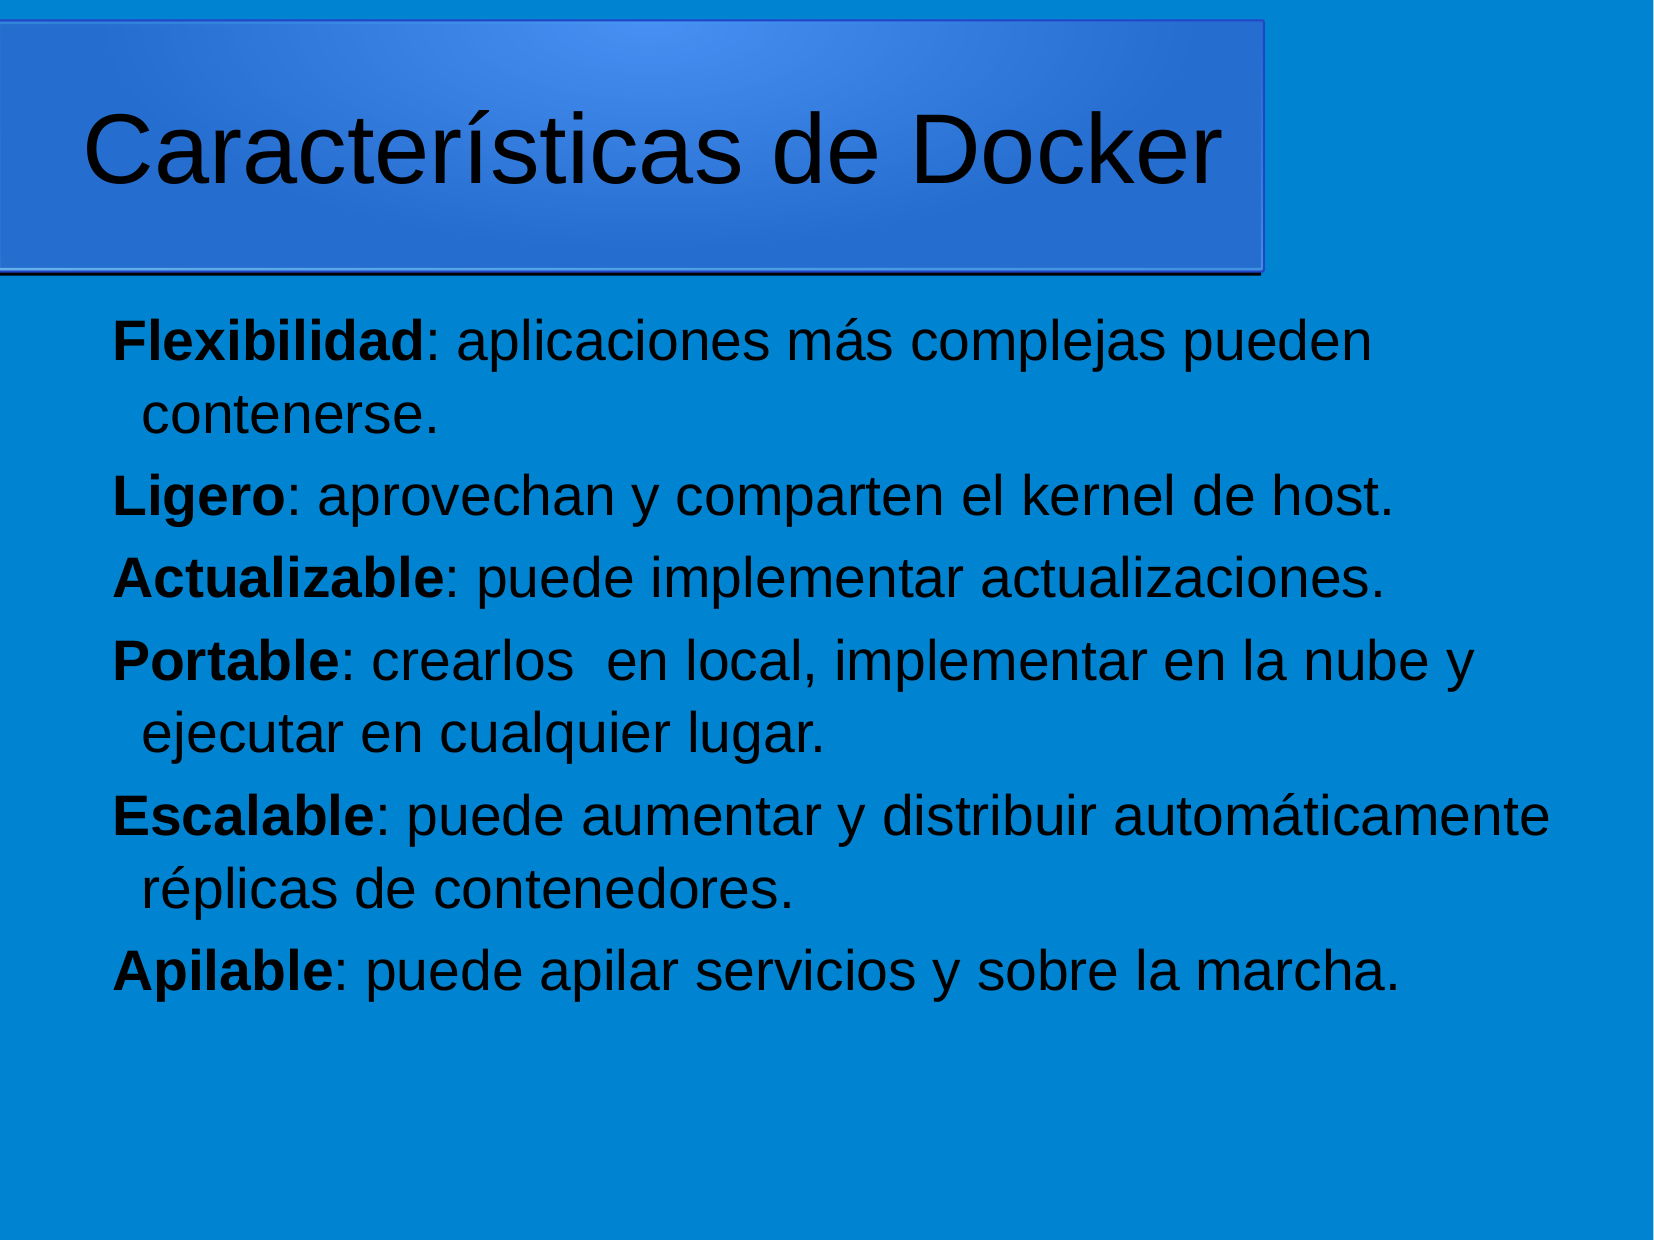

# Características de Docker
Flexibilidad: aplicaciones más complejas pueden contenerse.
Ligero: aprovechan y comparten el kernel de host.
Actualizable: puede implementar actualizaciones.
Portable: crearlos en local, implementar en la nube y ejecutar en cualquier lugar.
Escalable: puede aumentar y distribuir automáticamente réplicas de contenedores.
Apilable: puede apilar servicios y sobre la marcha.